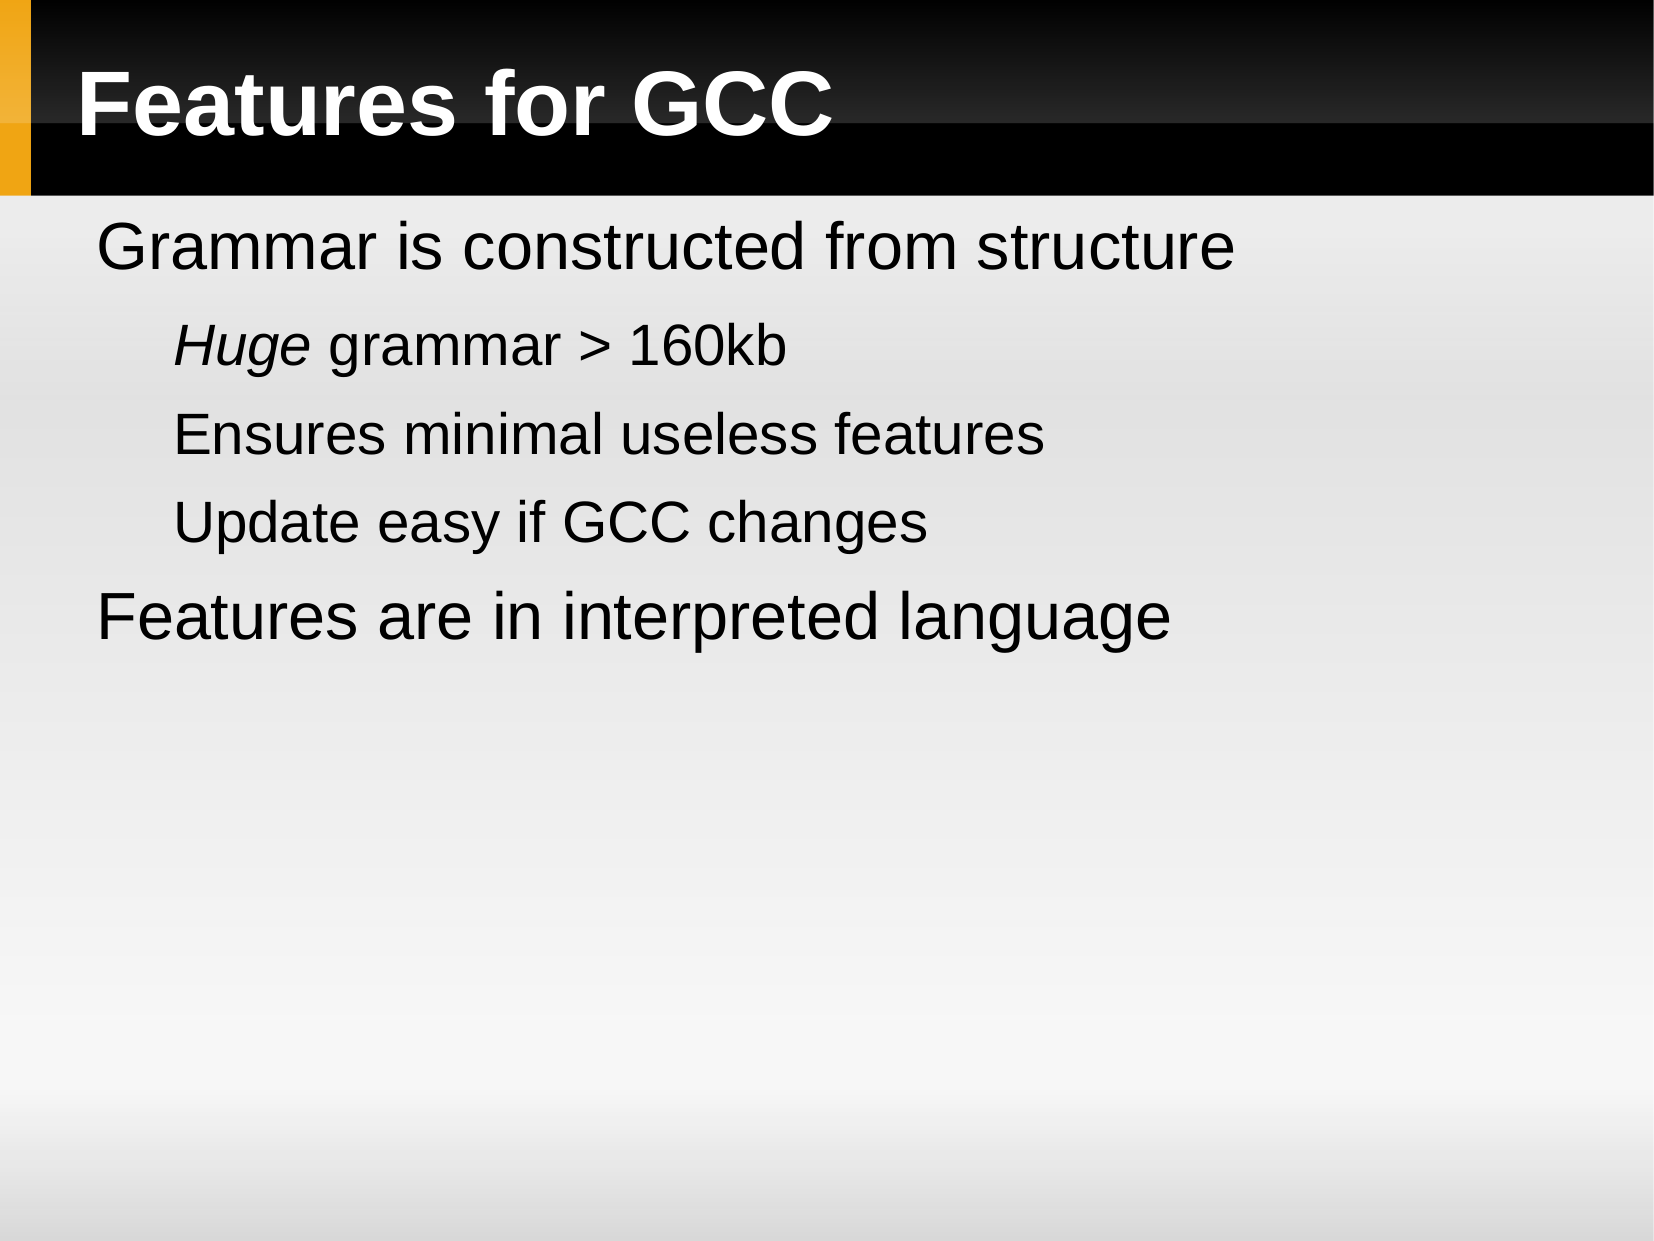

# Features for GCC
Grammar is constructed from structure
Huge grammar > 160kb
Ensures minimal useless features
Update easy if GCC changes
Features are in interpreted language